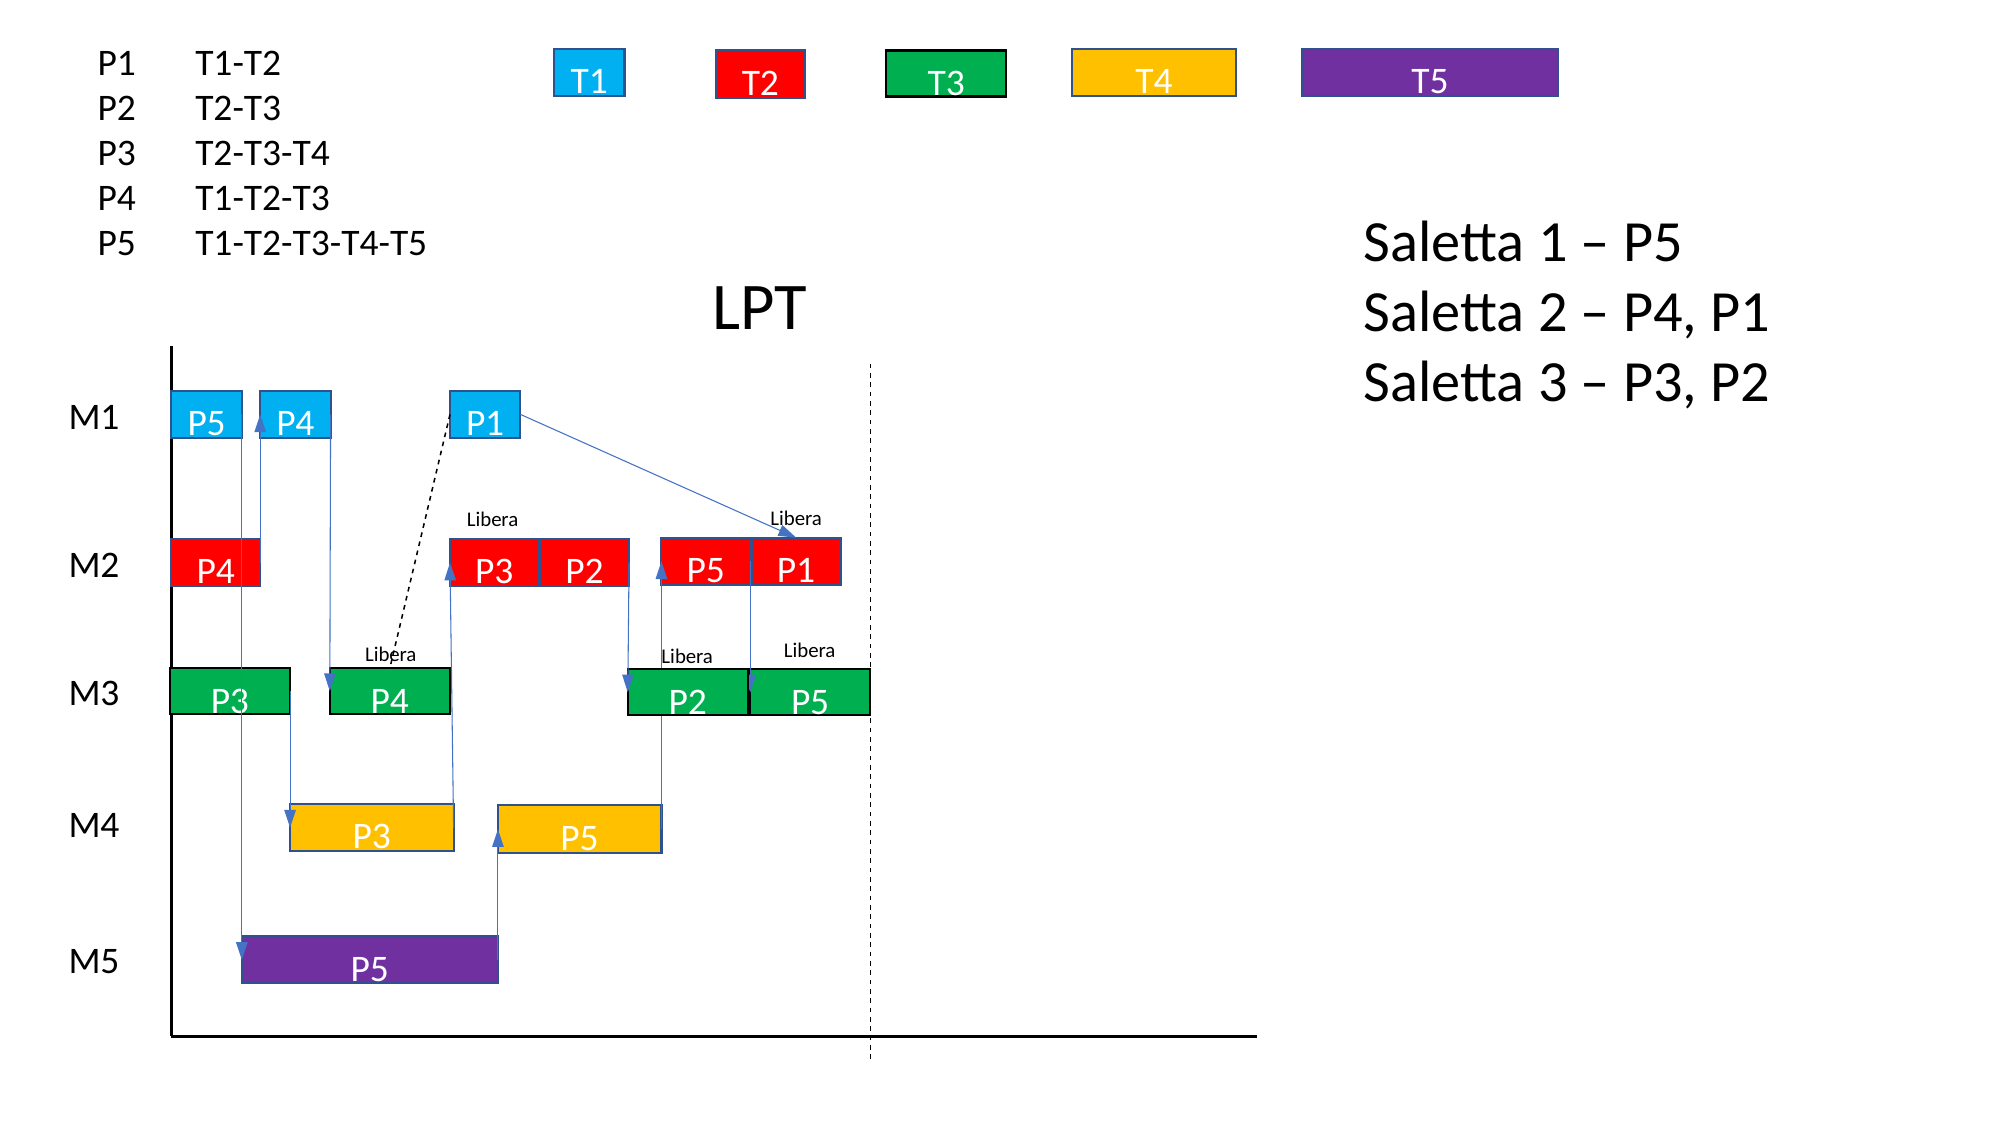

P1 T1-T2
P2 T2-T3
P3 T2-T3-T4
P4 T1-T2-T3
P5 T1-T2-T3-T4-T5
 LPT
T1
T4
T5
T2
T3
Saletta 1 – P5
Saletta 2 – P4, P1
Saletta 3 – P3, P2
M1
P1
P5
P4
Libera
Libera
M2
P5
P1
P4
P3
P2
Libera
Libera
Libera
M3
P3
P4
P2
P5
M4
P3
P5
M5
P5